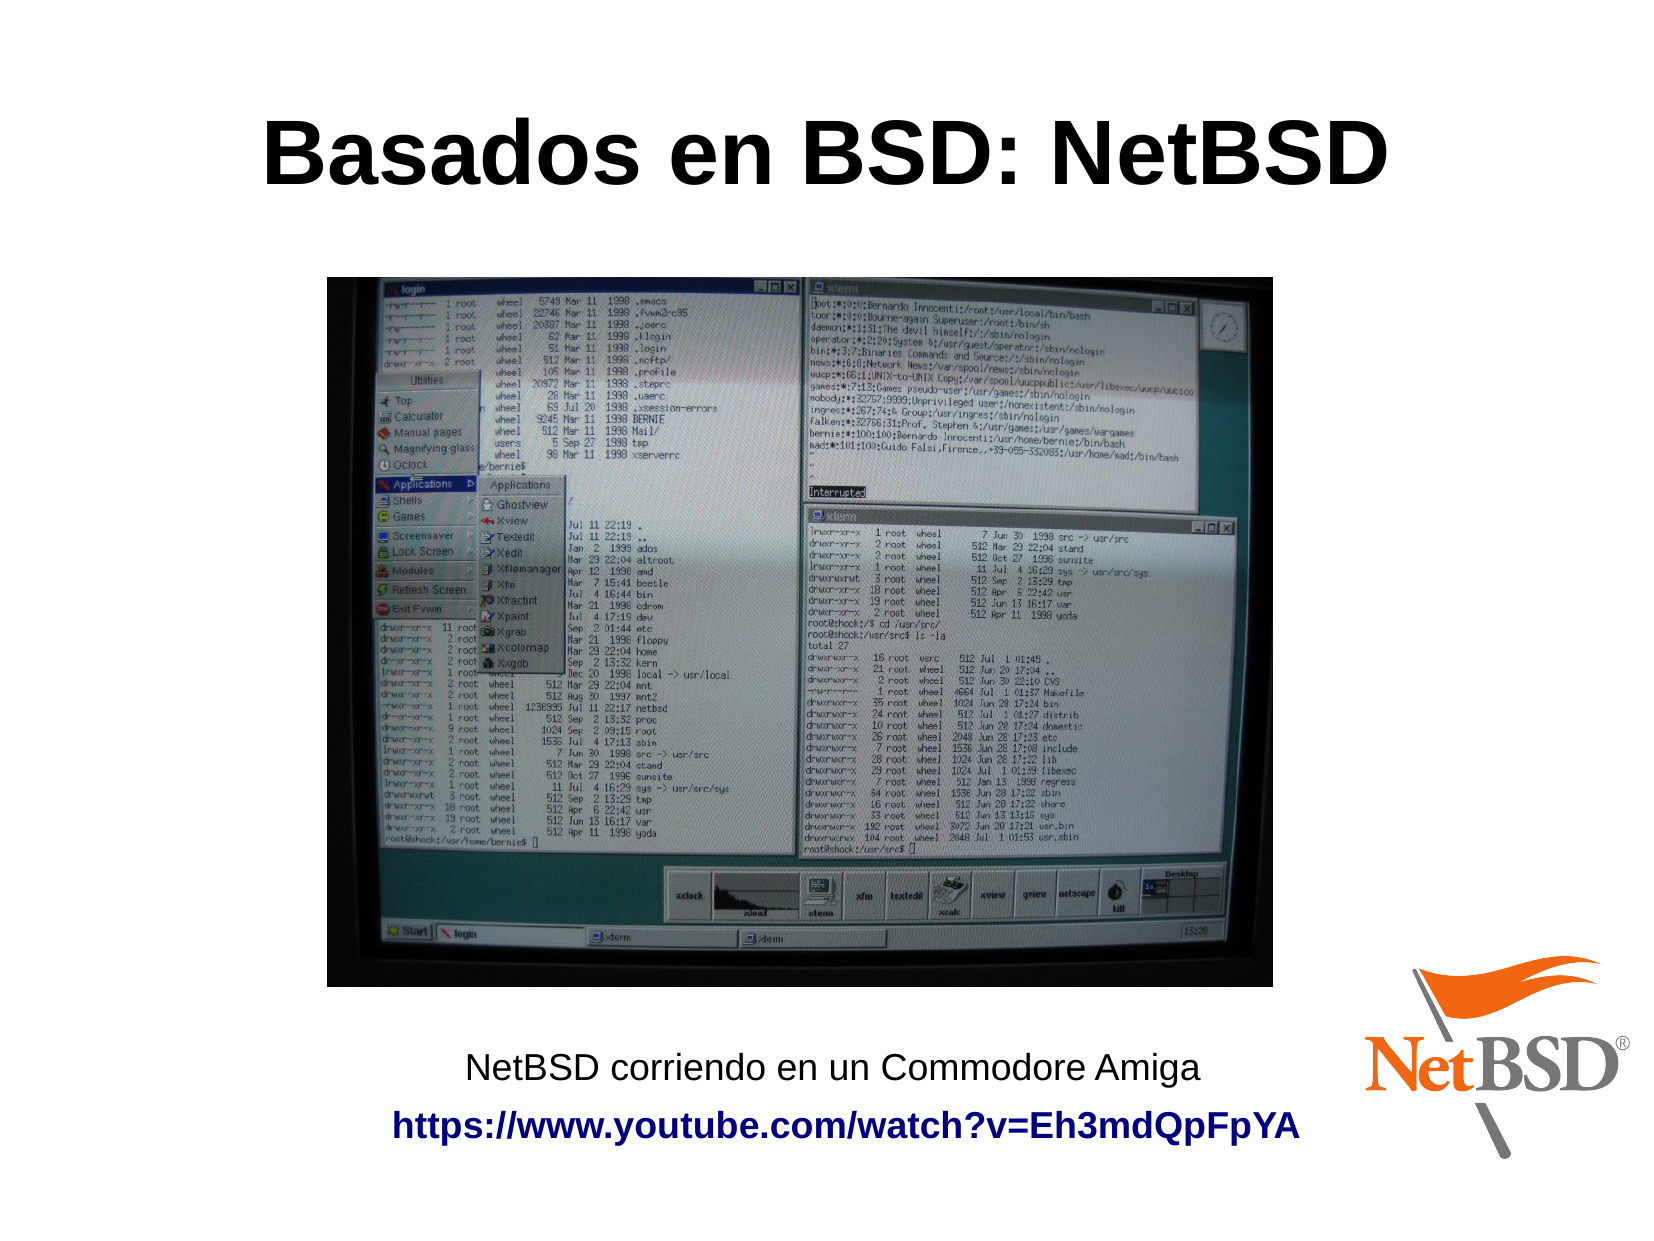

# Basados en BSD: NetBSD
NetBSD corriendo en un Commodore Amiga
https://www.youtube.com/watch?v=Eh3mdQpFpYA